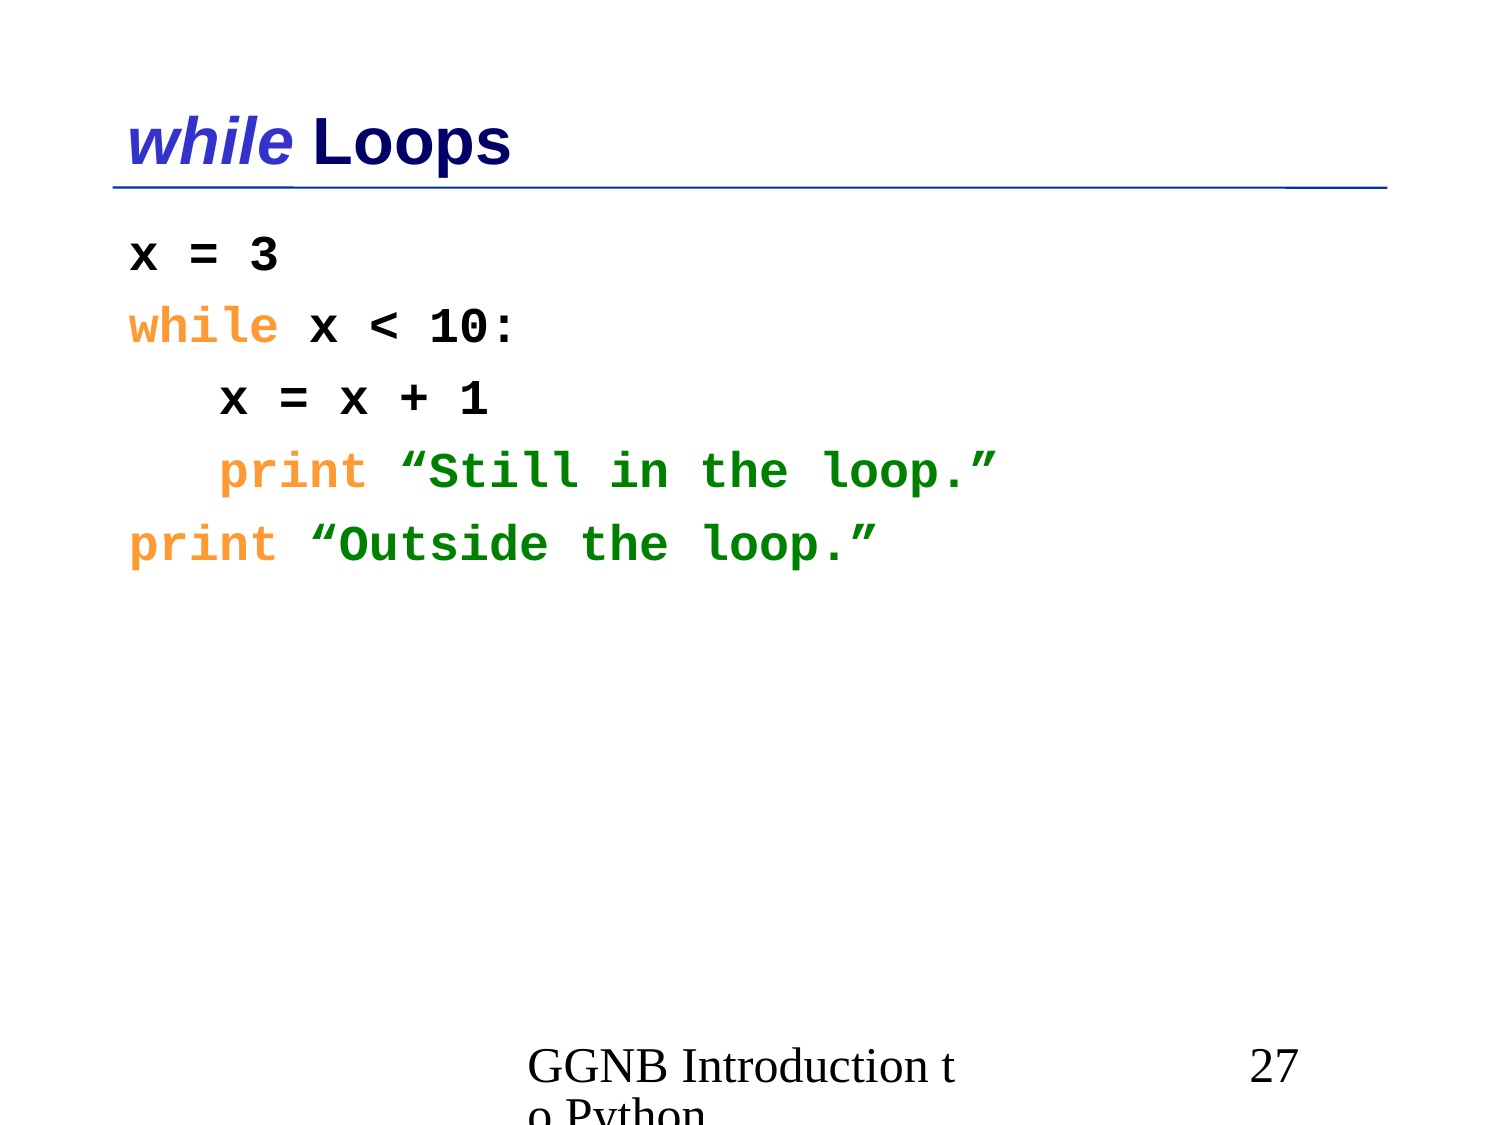

# while Loops
x = 3
while x < 10:
 x = x + 1
 print “Still in the loop.”
print “Outside the loop.”
27
GGNB Introduction to Python